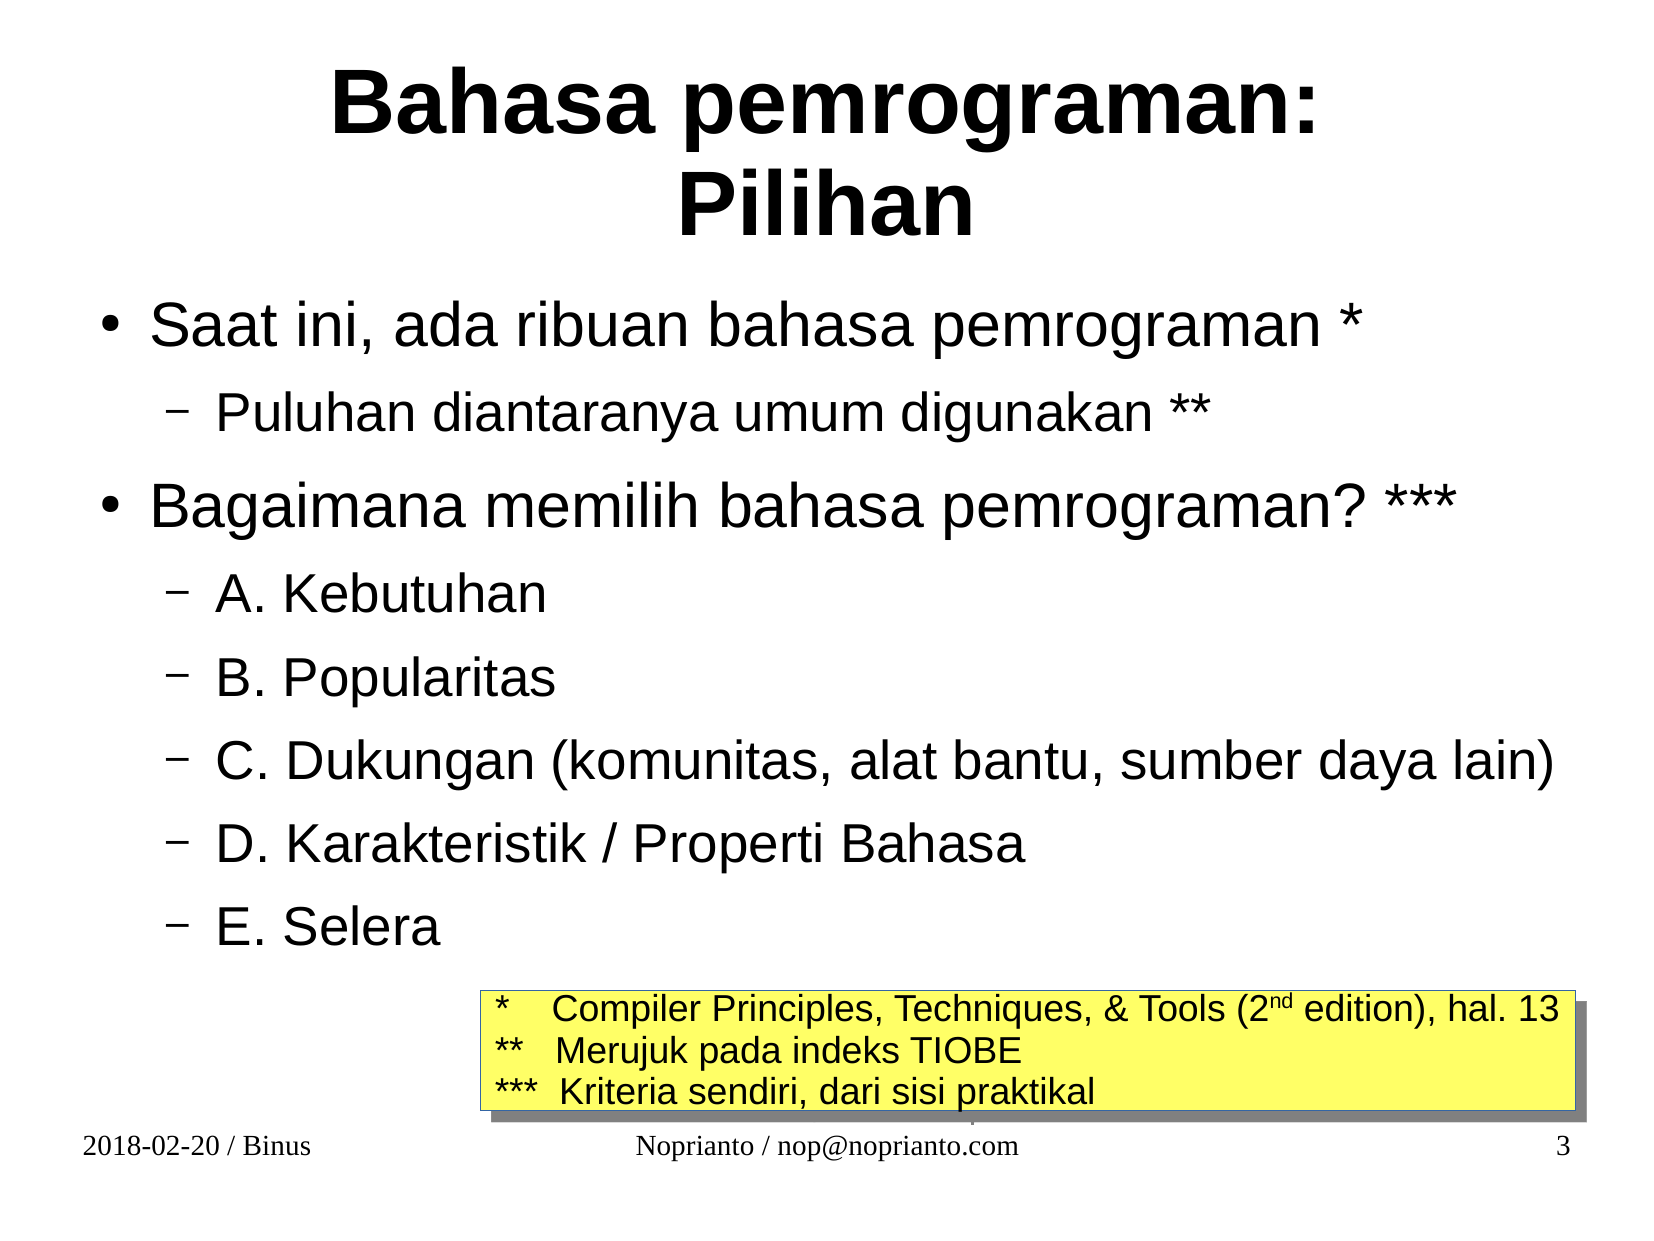

# Bahasa pemrograman: Pilihan
Saat ini, ada ribuan bahasa pemrograman *
Puluhan diantaranya umum digunakan **
Bagaimana memilih bahasa pemrograman? ***
A. Kebutuhan
B. Popularitas
C. Dukungan (komunitas, alat bantu, sumber daya lain)
D. Karakteristik / Properti Bahasa
E. Selera
* Compiler Principles, Techniques, & Tools (2nd edition), hal. 13
** Merujuk pada indeks TIOBE
*** Kriteria sendiri, dari sisi praktikal
2018-02-20 / Binus
Noprianto / nop@noprianto.com
3